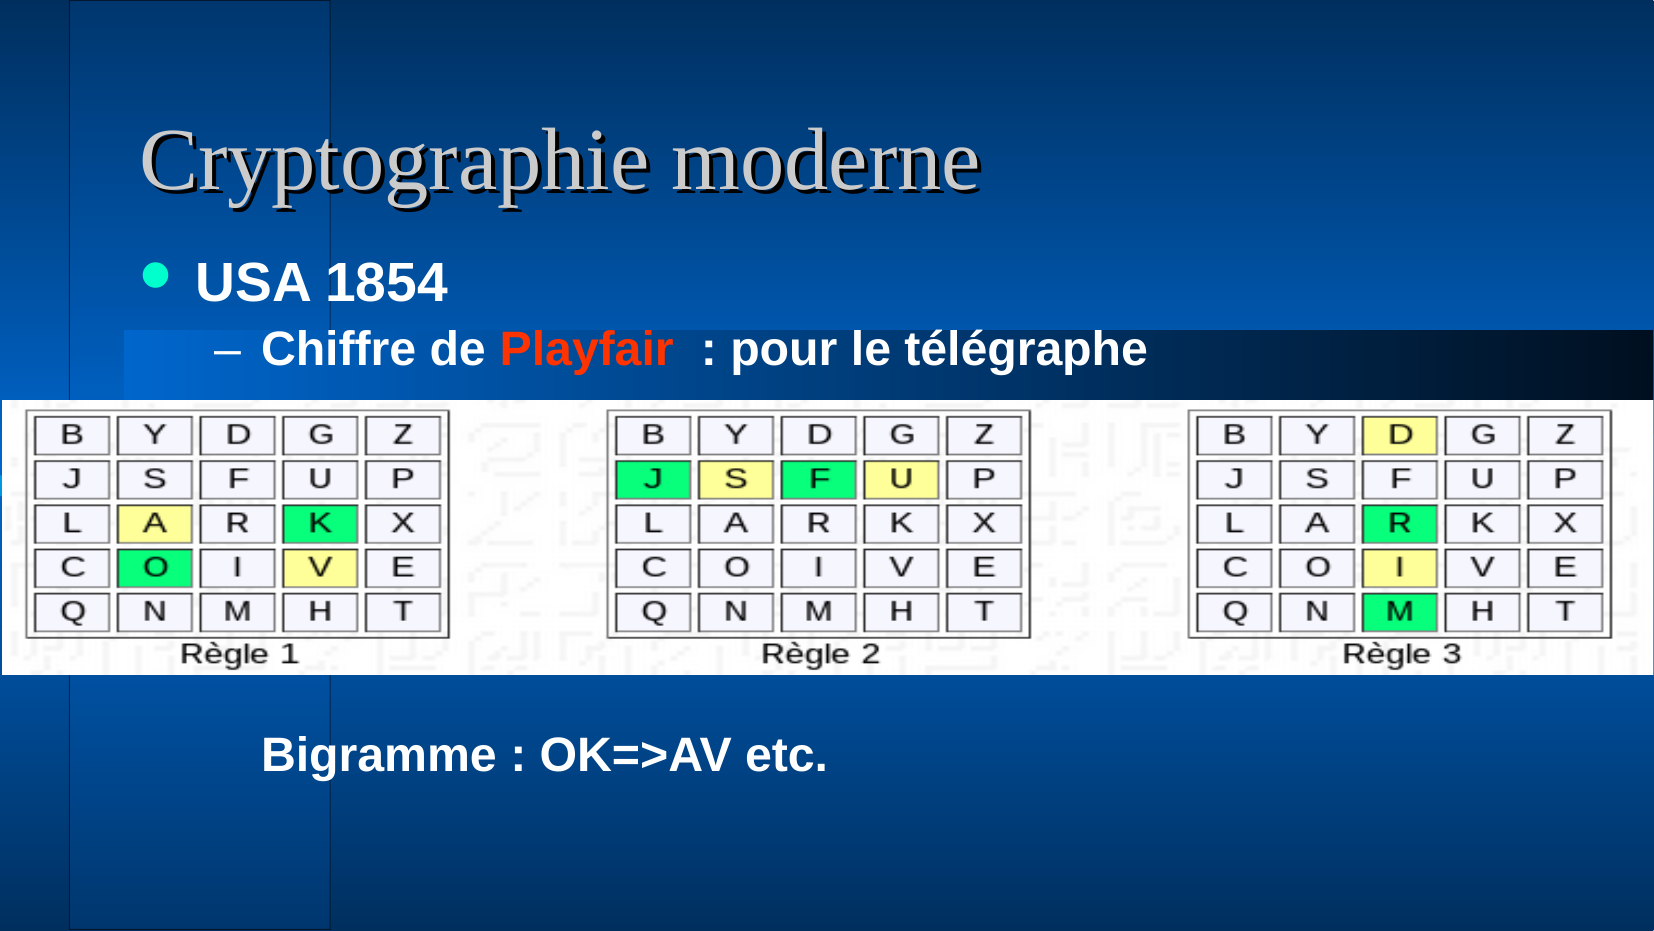

# Cryptographie moderne
USA 1854
Chiffre de Playfair  : pour le télégraphe
Bigramme : OK=>AV etc.